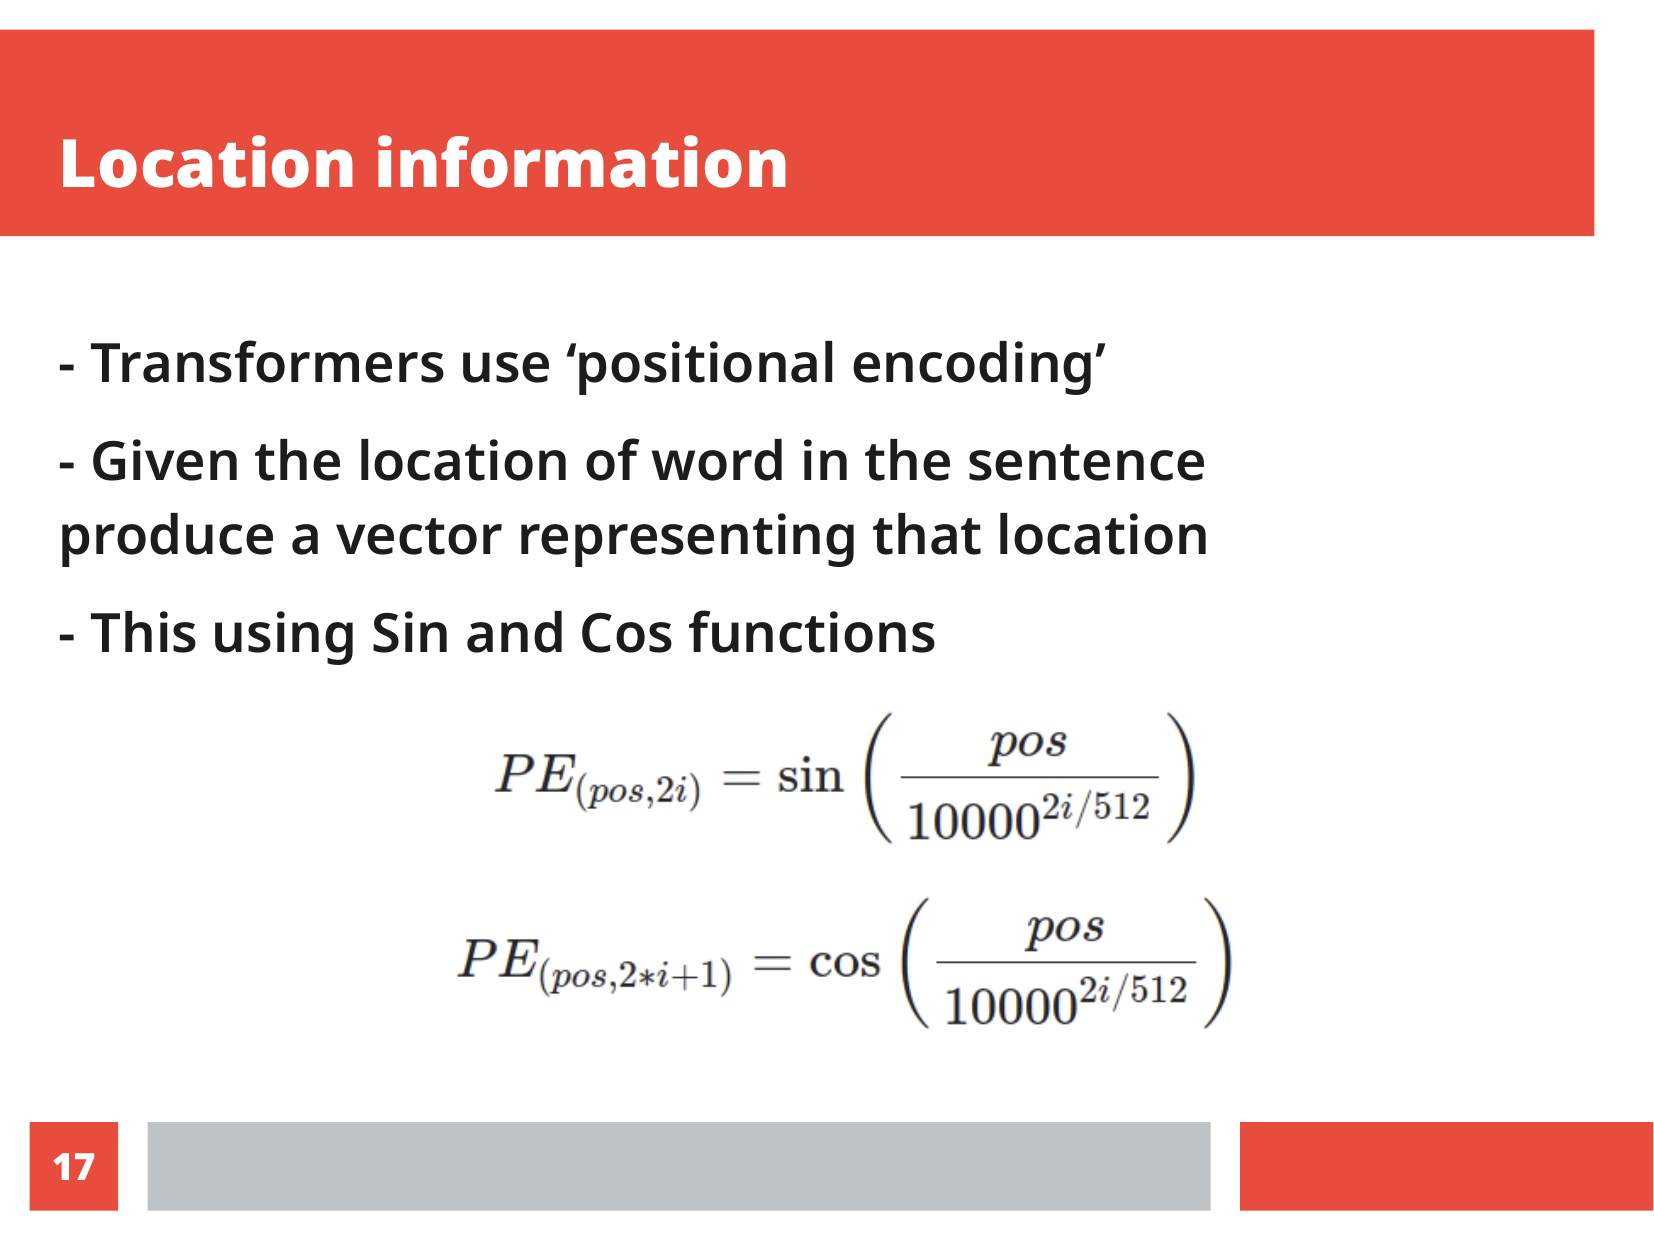

# Location information
- Transformers use ‘positional encoding’
- Given the location of word in the sentence produce a vector representing that location
- This using Sin and Cos functions
17